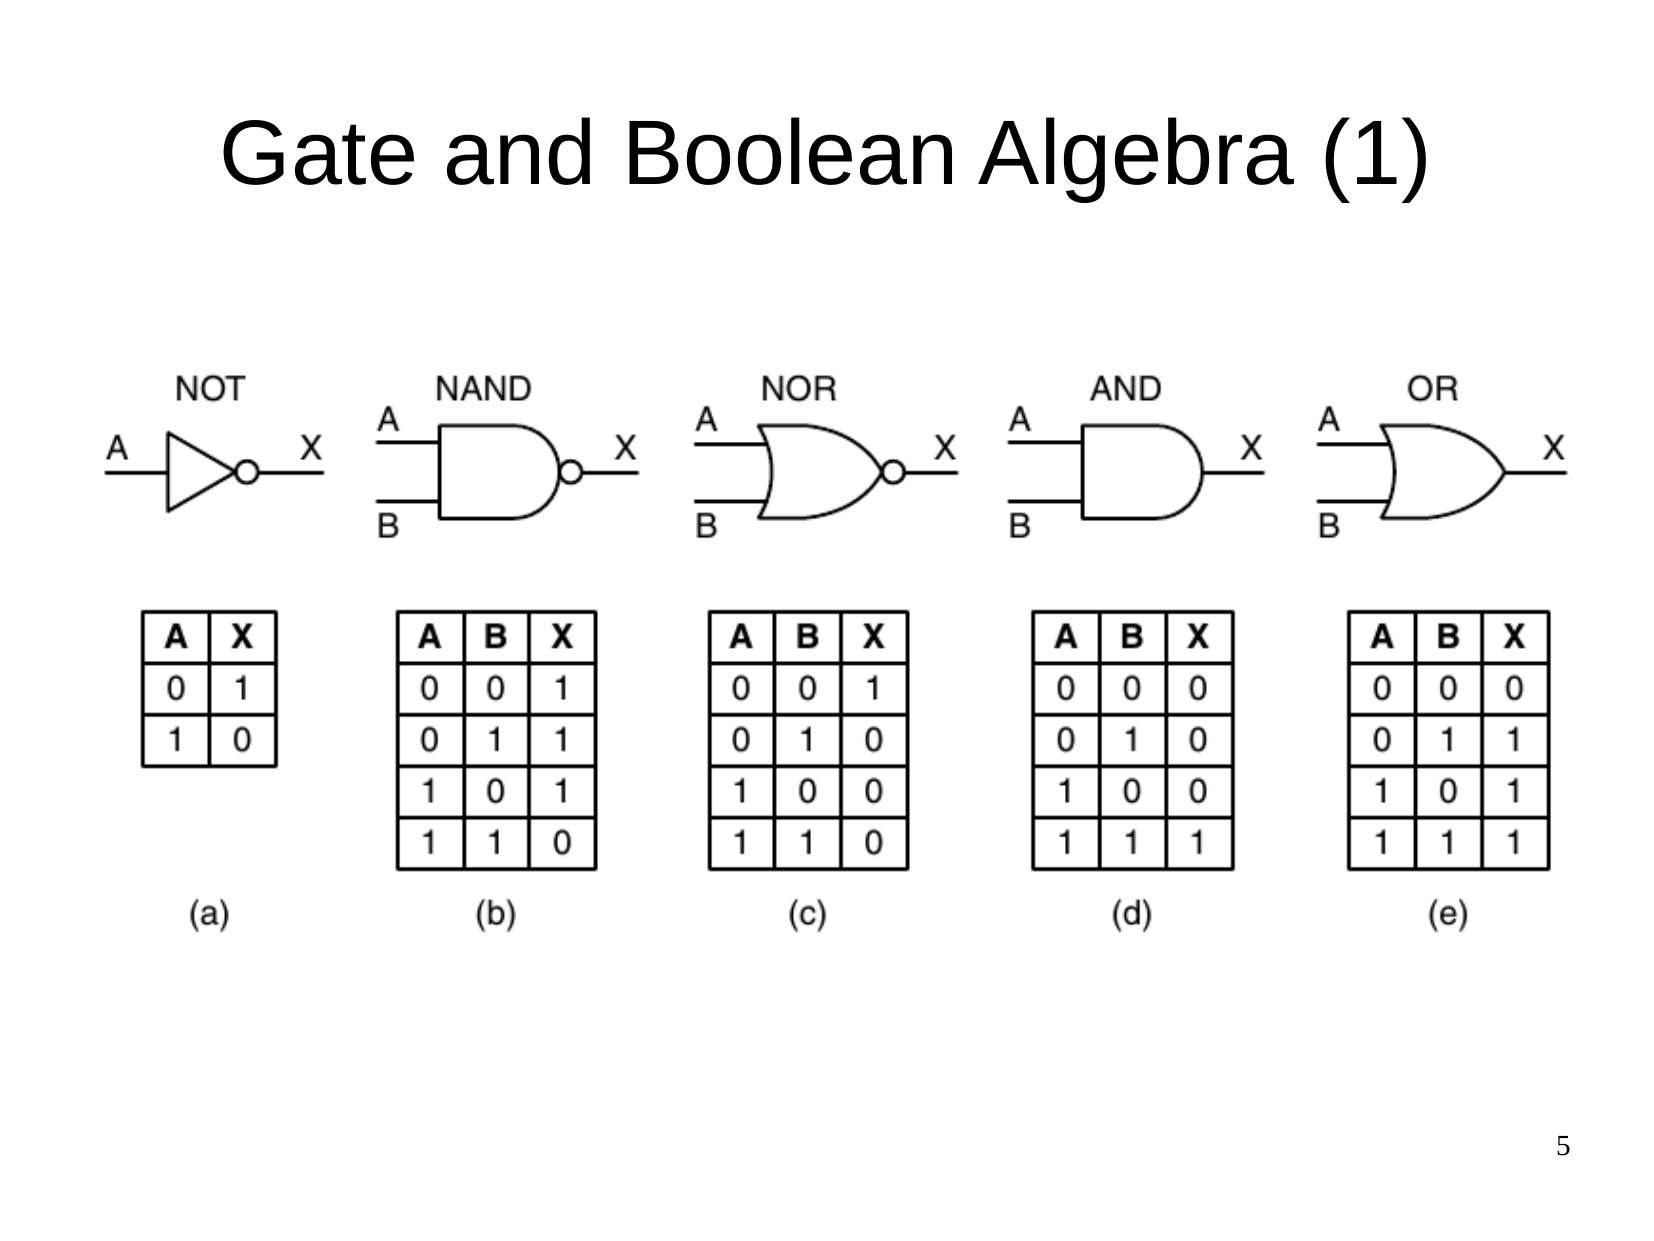

# Gate and Boolean Algebra (1)
5